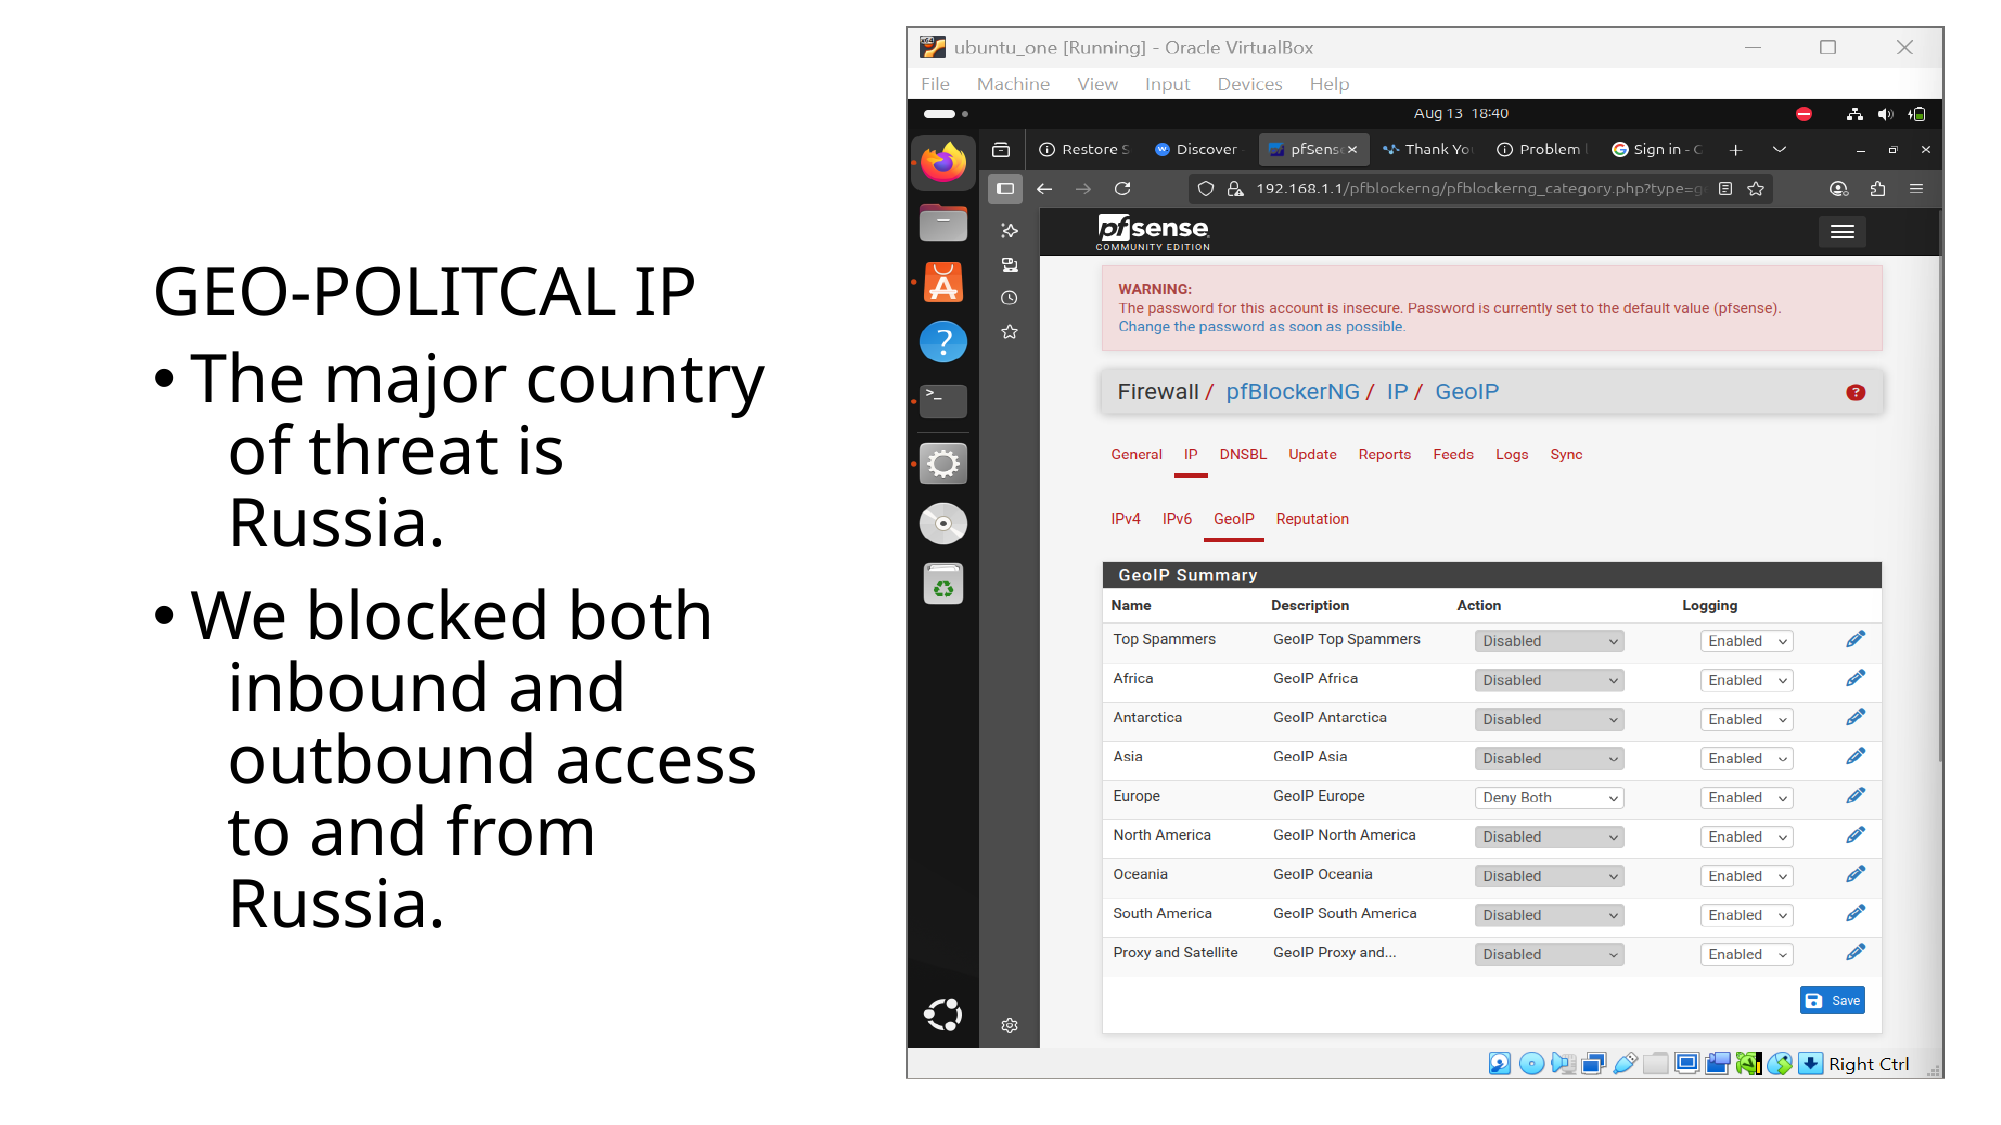

# GEO-POLITCAL IP
The major country of threat is Russia.
We blocked both inbound and outbound access to and from Russia.